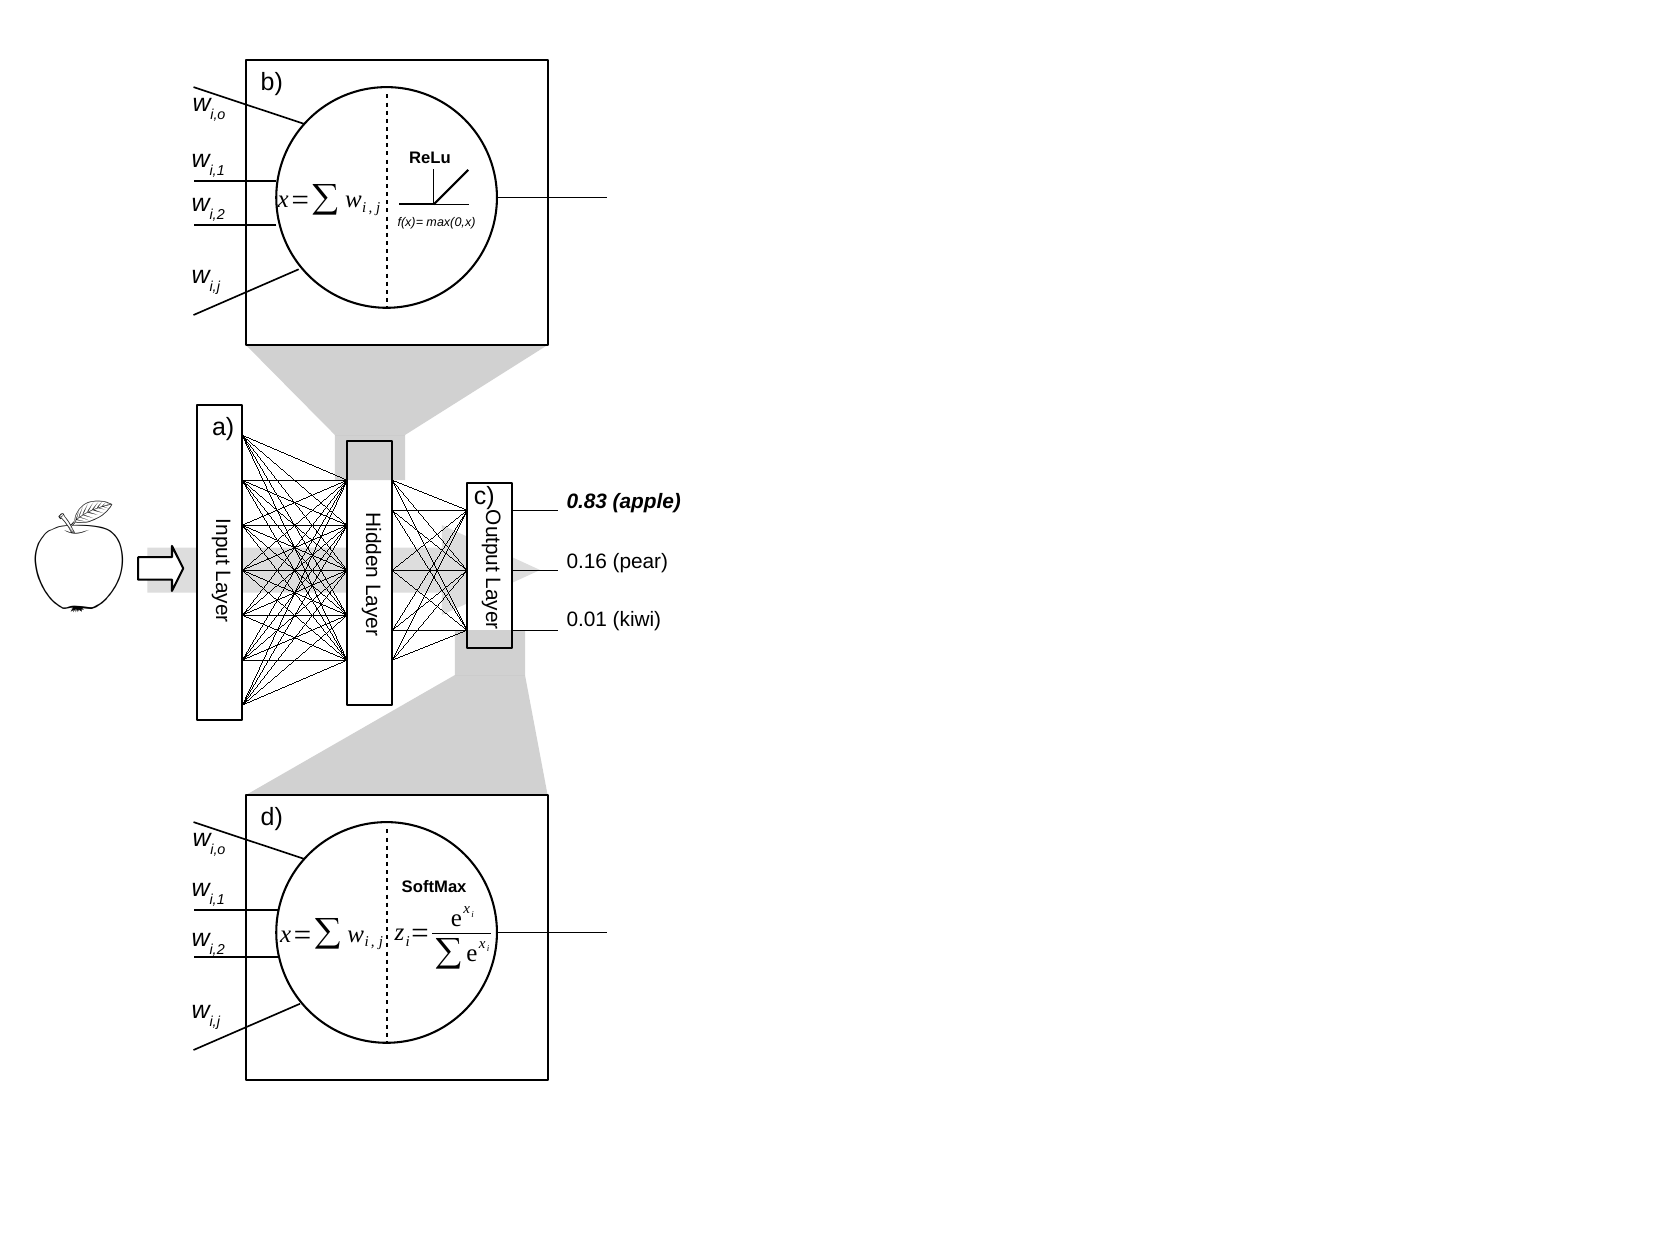

wi,o
wi,1
ReLu
wi,2
f(x)= max(0,x)
wi,j
b)
a)
c)
0.83 (apple)
0.16 (pear)
Hidden Layer
Input Layer
Output Layer
0.01 (kiwi)
wi,o
wi,1
SoftMax
wi,2
wi,j
d)